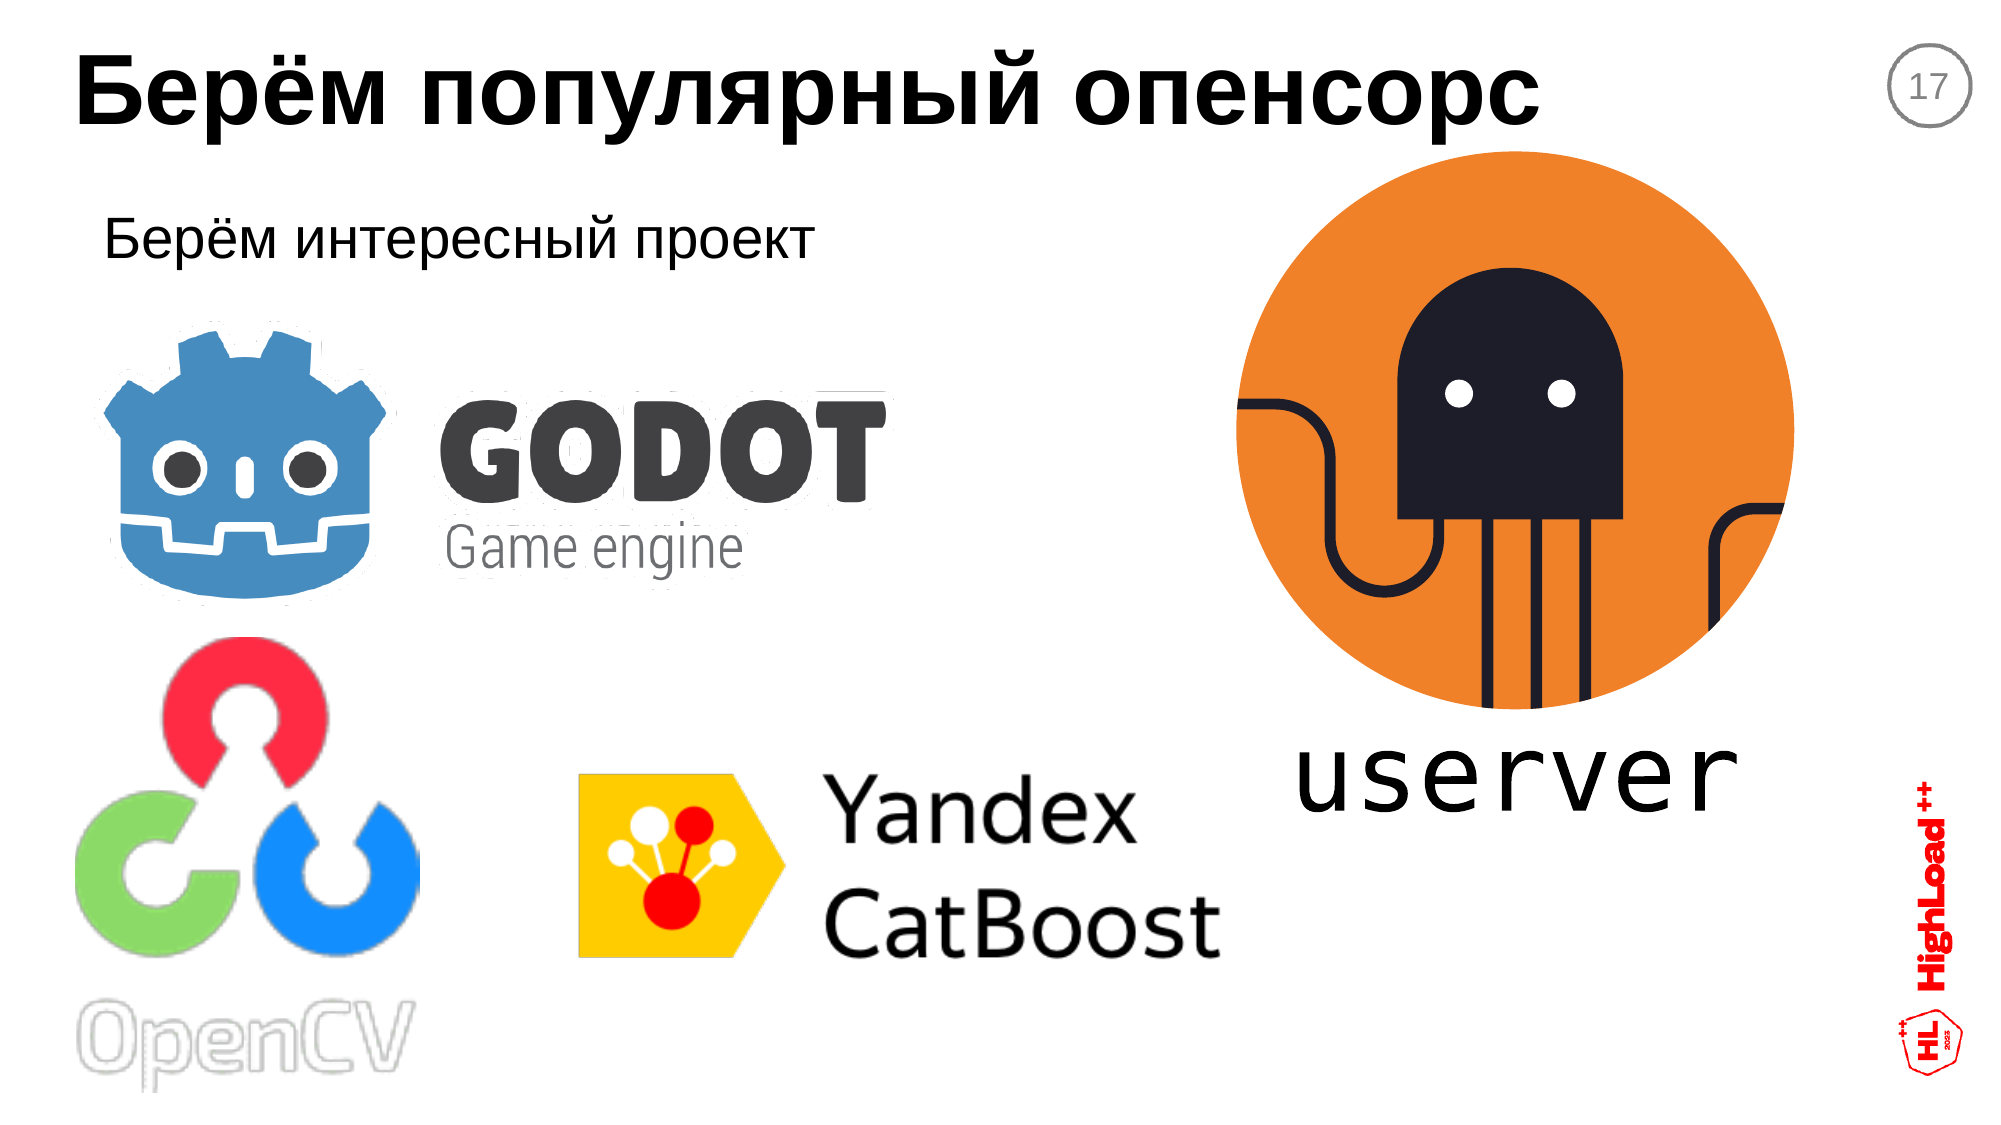

# Берём популярный опенсорс
17
Берём интересный проект